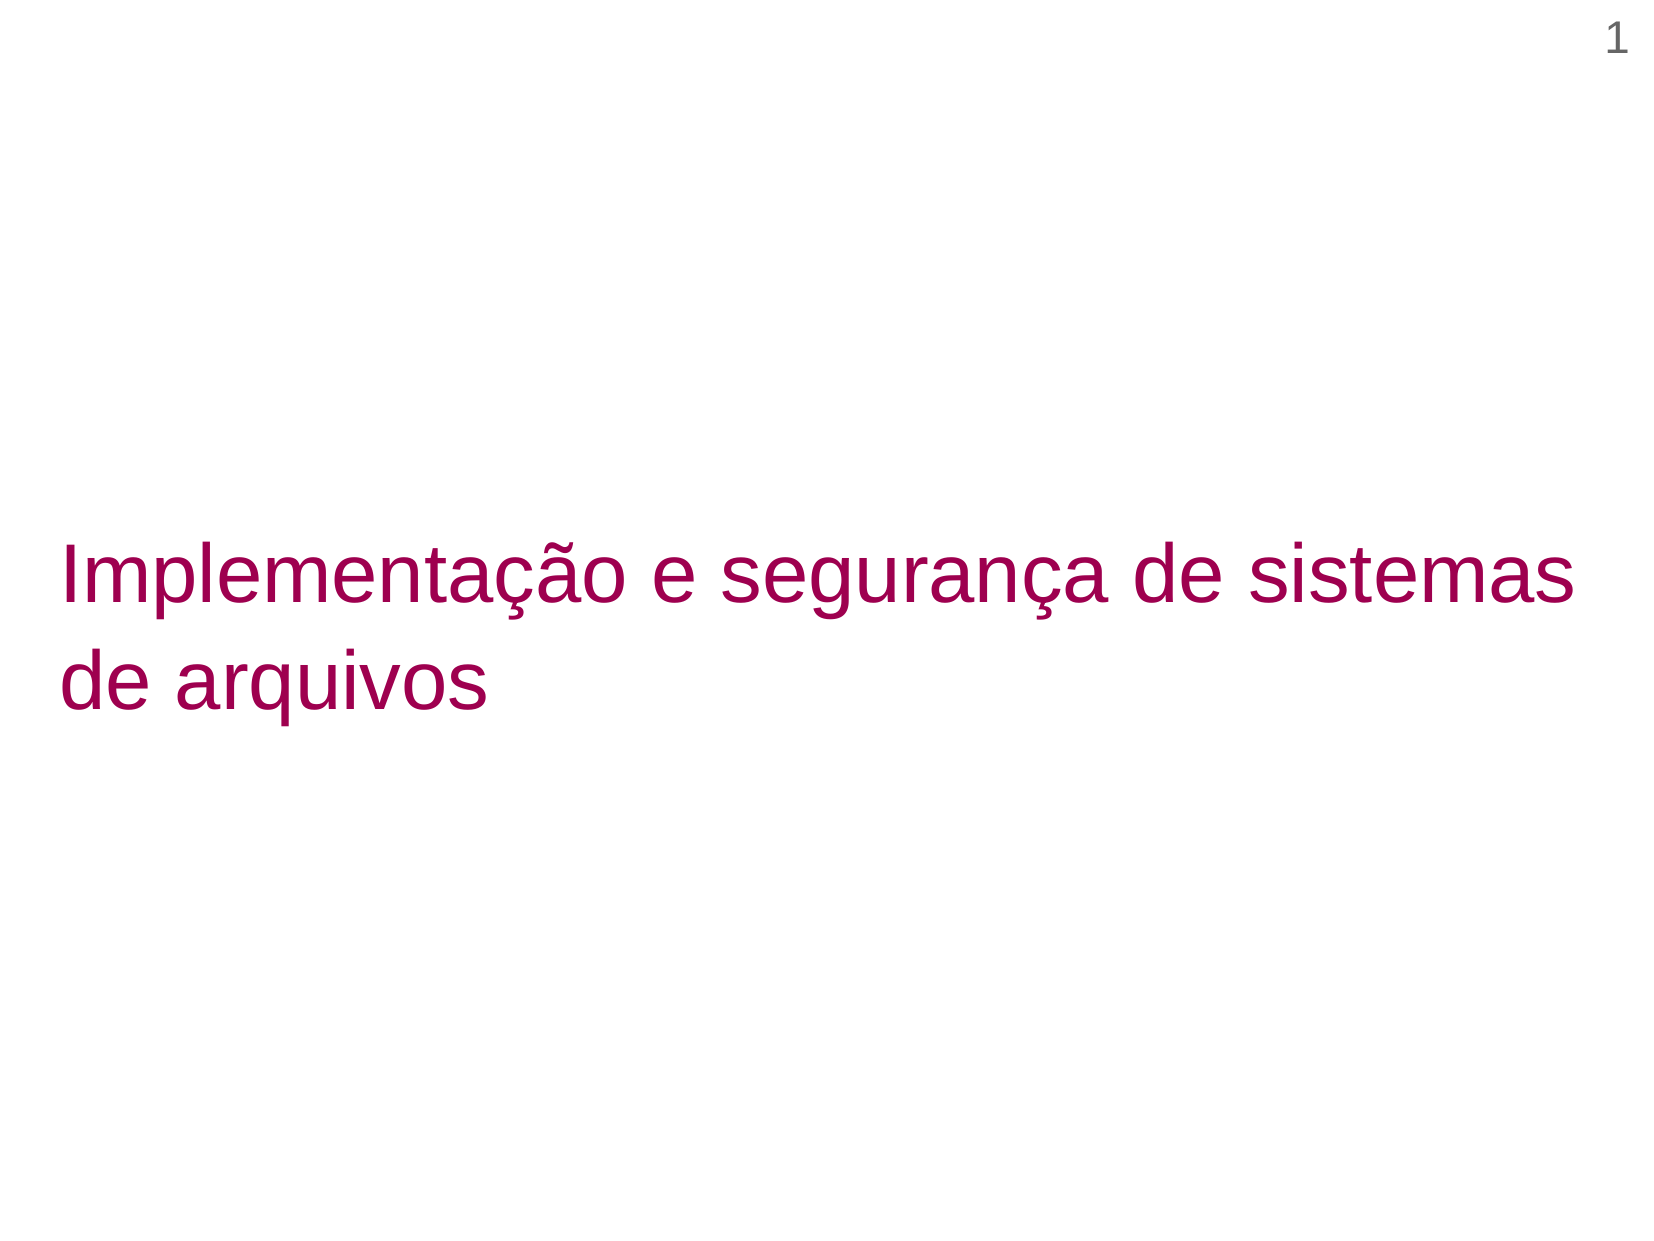

1
# Implementação e segurança de sistemas de arquivos